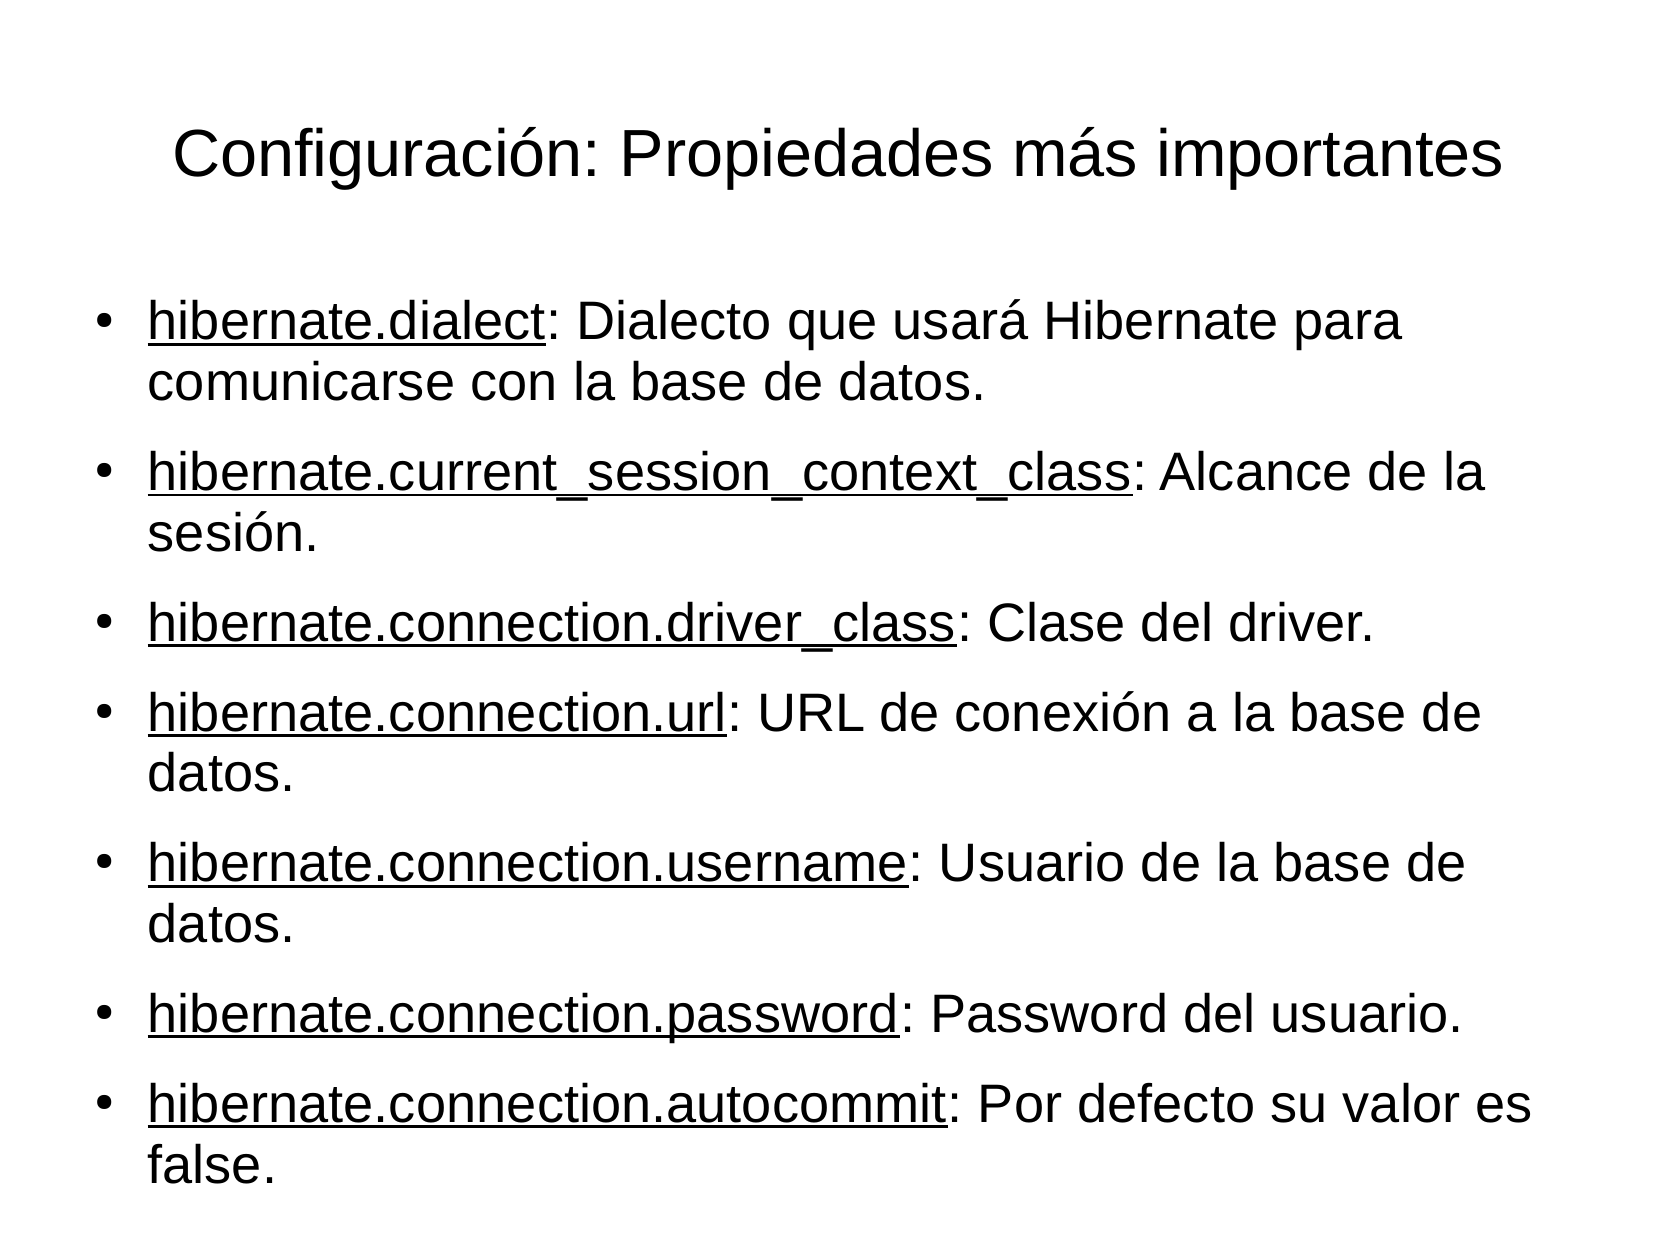

# Configuración: Propiedades más importantes
hibernate.dialect: Dialecto que usará Hibernate para comunicarse con la base de datos.
hibernate.current_session_context_class: Alcance de la sesión.
hibernate.connection.driver_class: Clase del driver.
hibernate.connection.url: URL de conexión a la base de datos.
hibernate.connection.username: Usuario de la base de datos.
hibernate.connection.password: Password del usuario.
hibernate.connection.autocommit: Por defecto su valor es false.